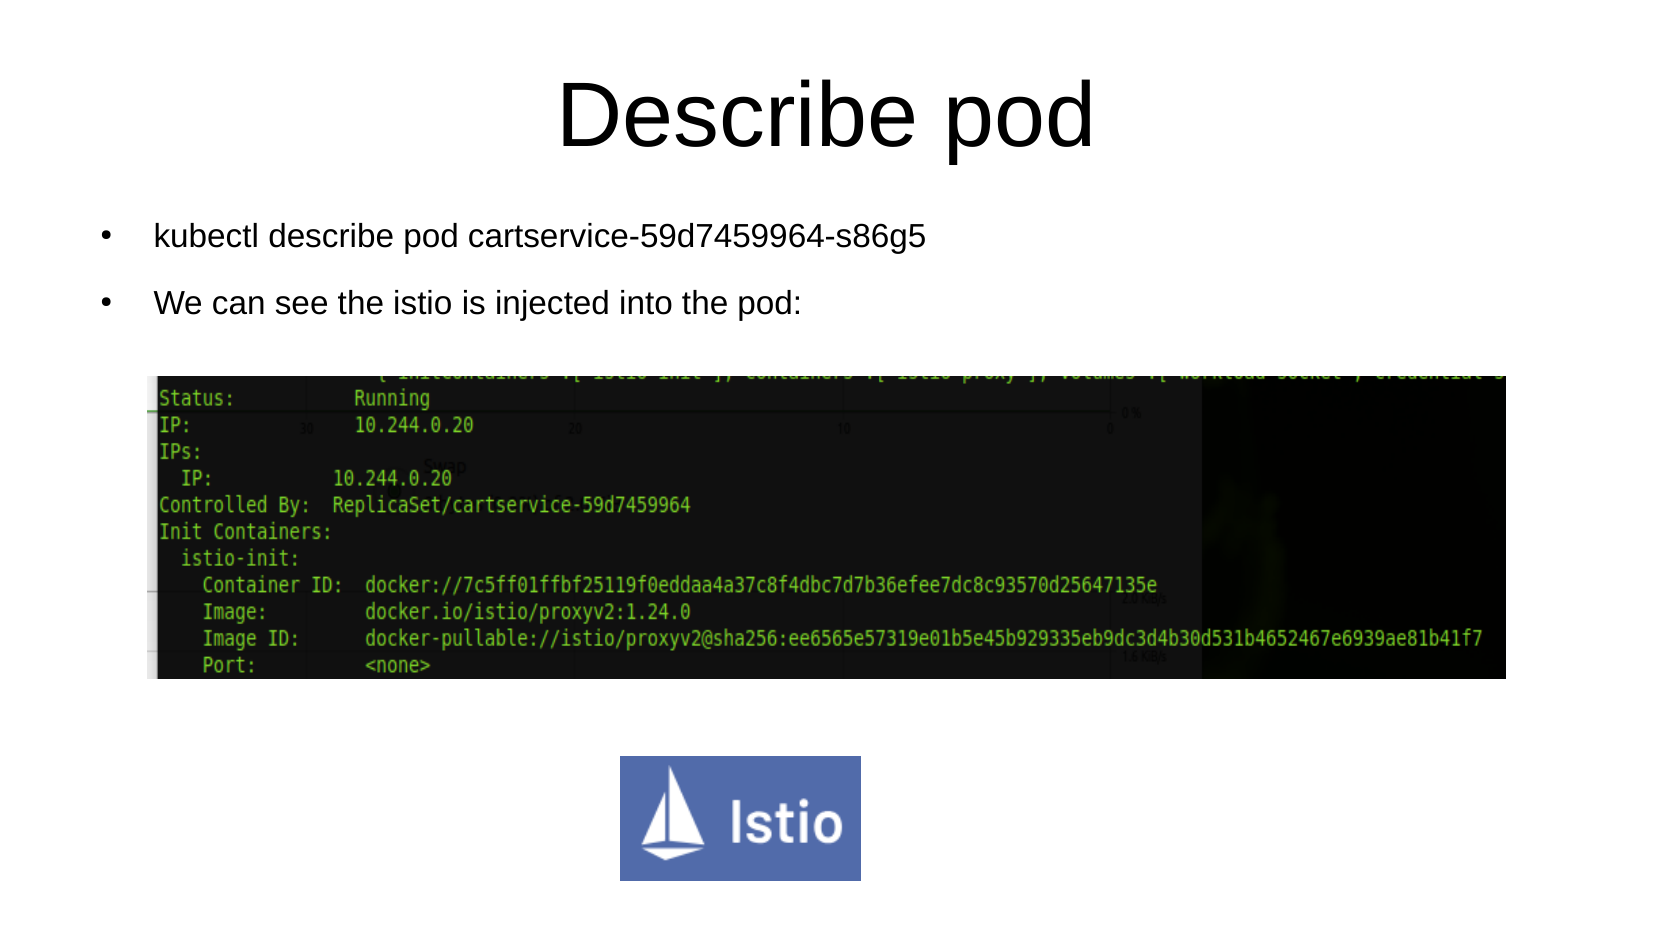

# Describe pod
kubectl describe pod cartservice-59d7459964-s86g5
We can see the istio is injected into the pod: